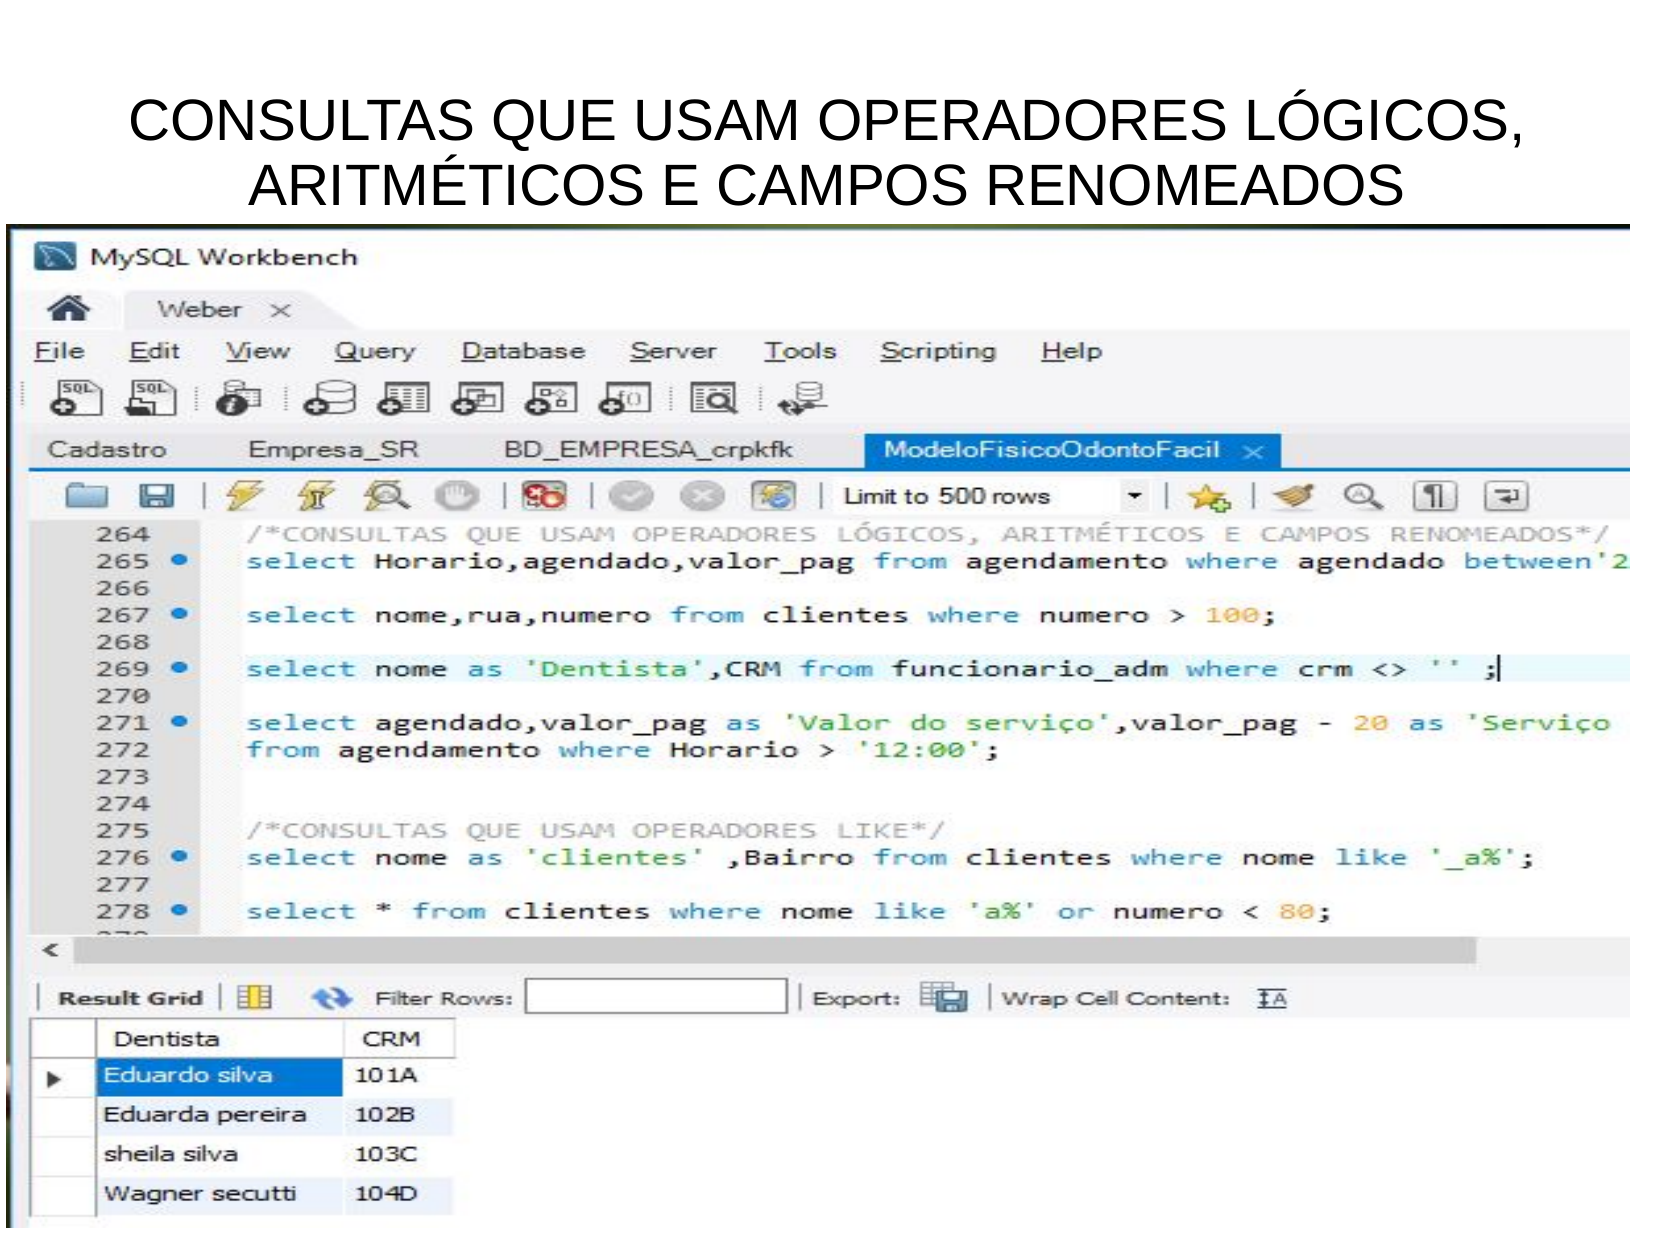

# CONSULTAS QUE USAM OPERADORES LÓGICOS, ARITMÉTICOS E CAMPOS RENOMEADOS